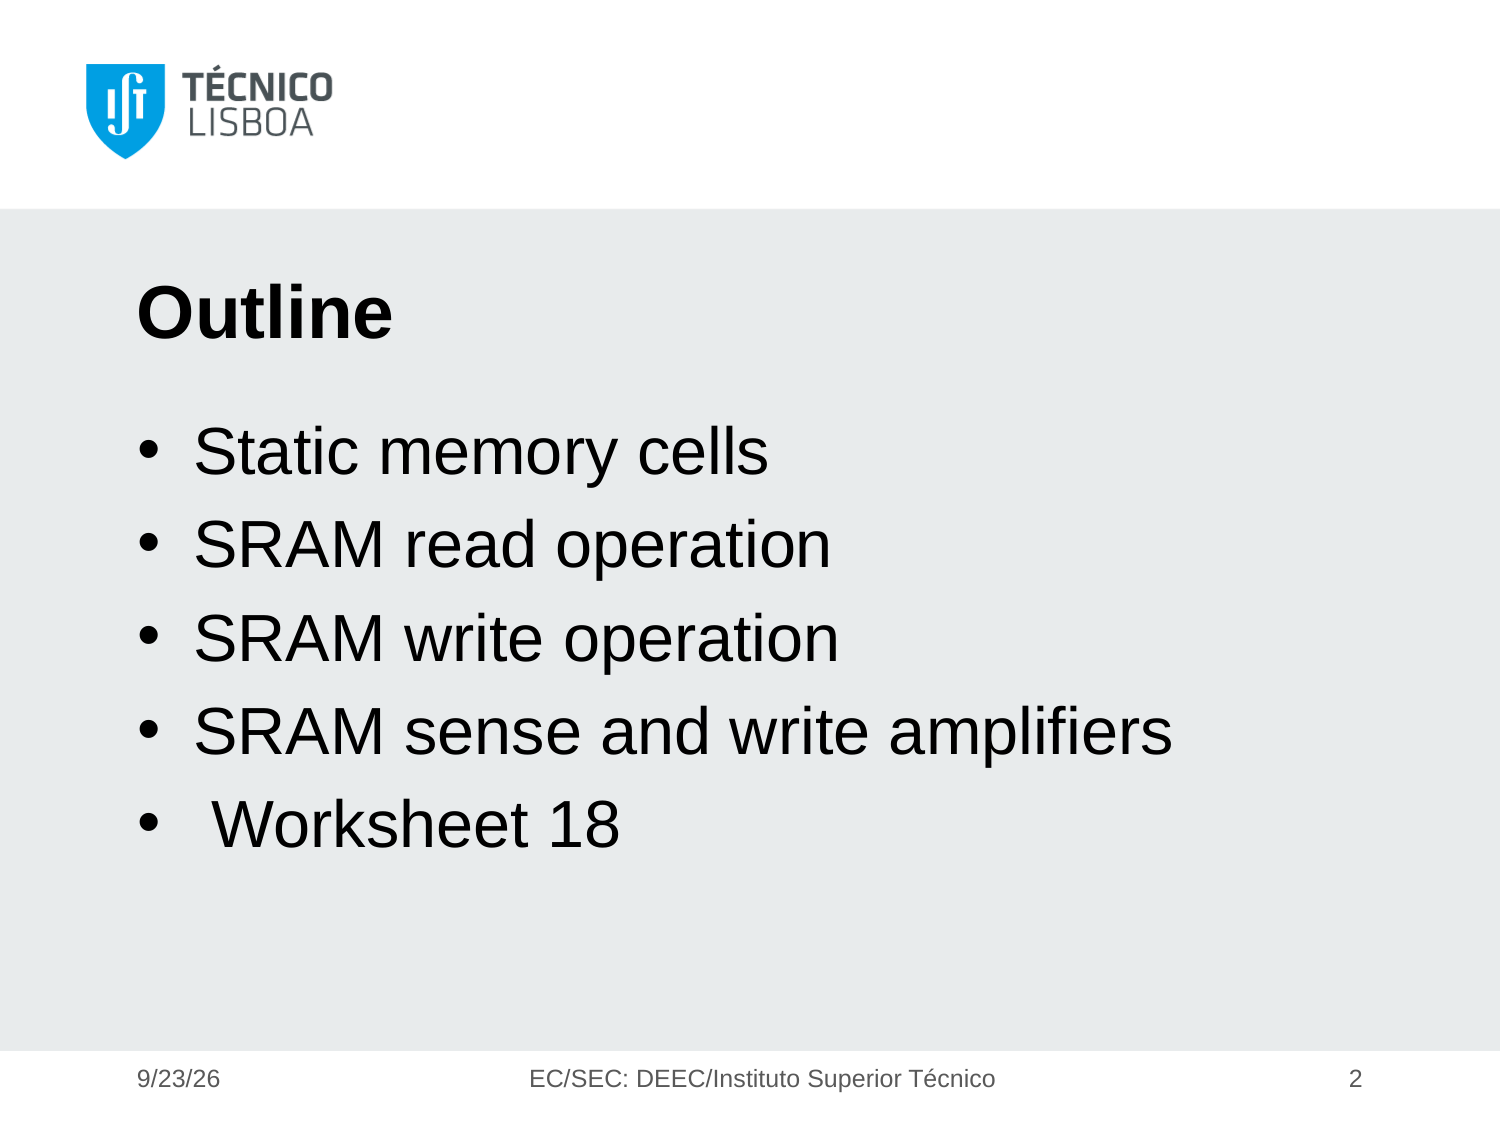

# Outline
Static memory cells
SRAM read operation
SRAM write operation
SRAM sense and write amplifiers
 Worksheet 18
EC/SEC: DEEC/Instituto Superior Técnico